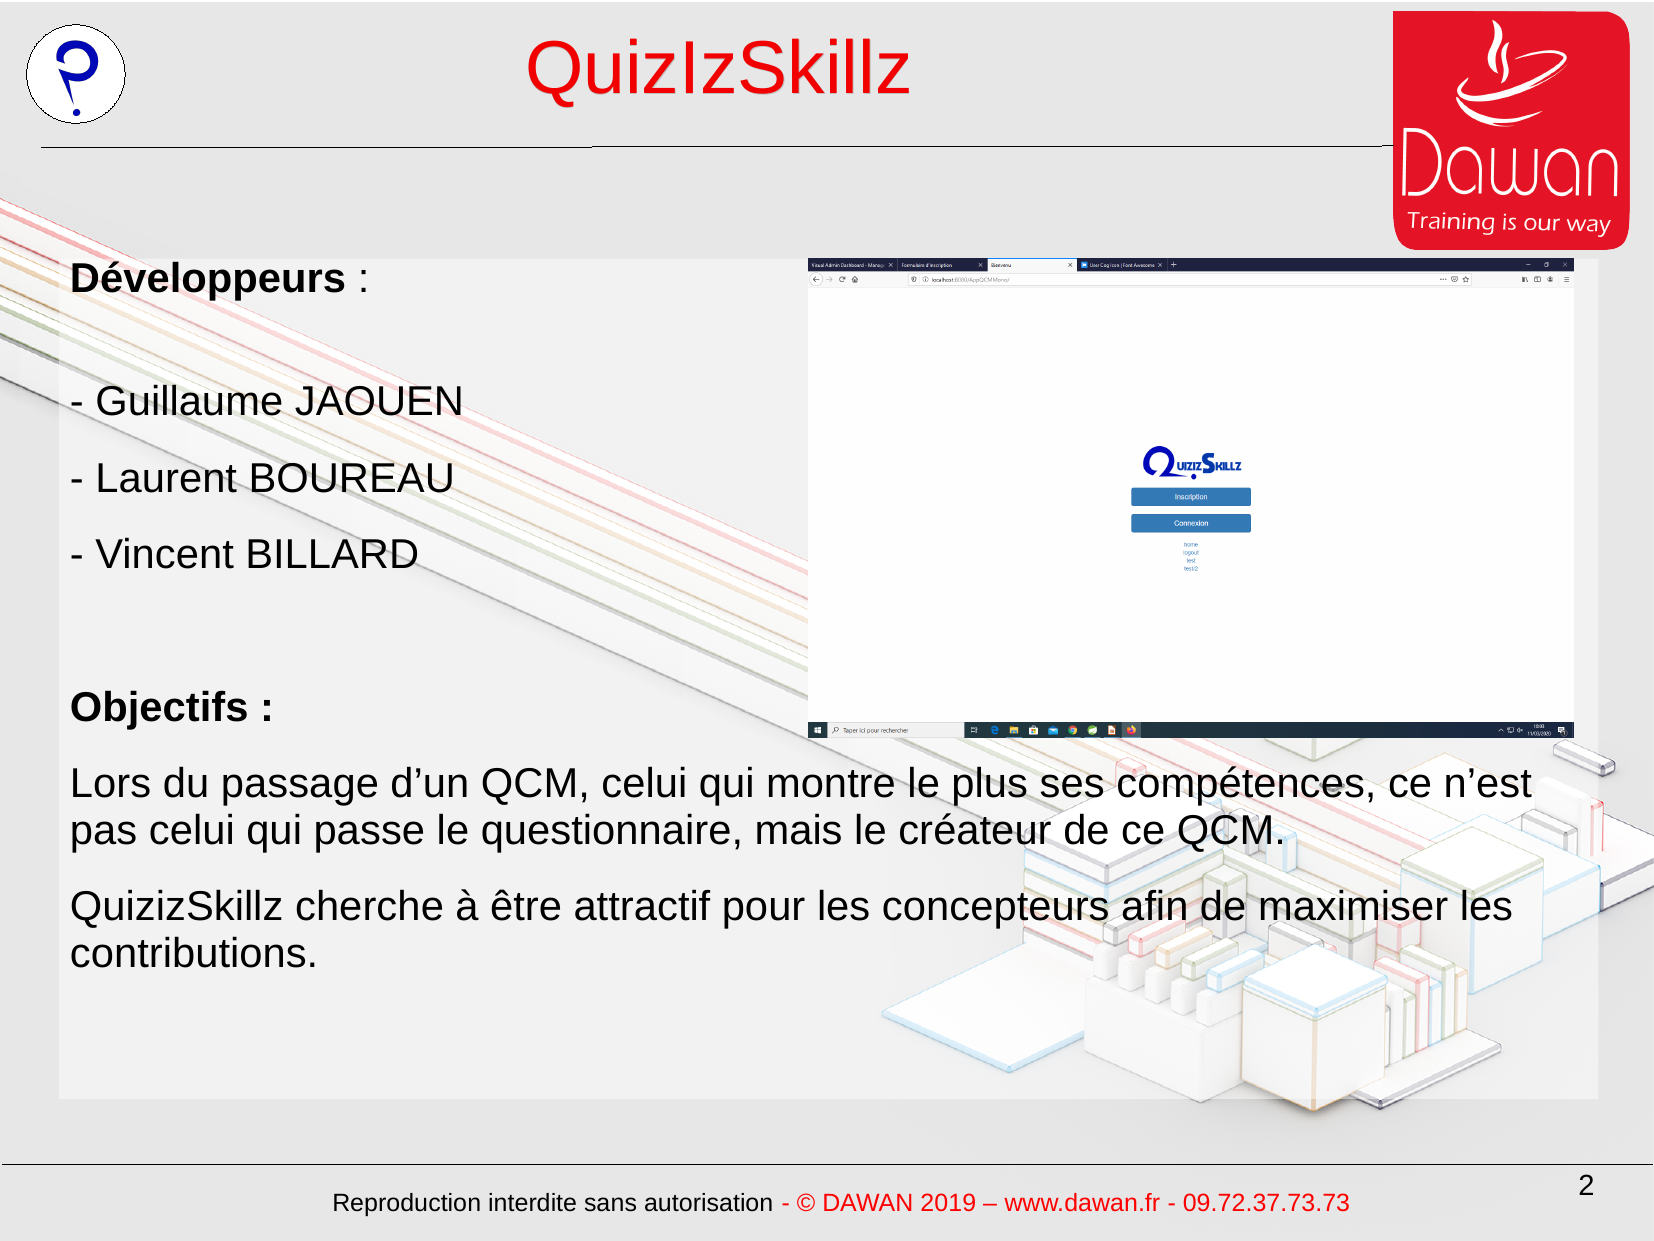

# QuizIzSkillz
Développeurs :
- Guillaume JAOUEN
- Laurent BOUREAU
- Vincent BILLARD
Objectifs :
Lors du passage d’un QCM, celui qui montre le plus ses compétences, ce n’est pas celui qui passe le questionnaire, mais le créateur de ce QCM.
QuizizSkillz cherche à être attractif pour les concepteurs afin de maximiser les contributions.
2